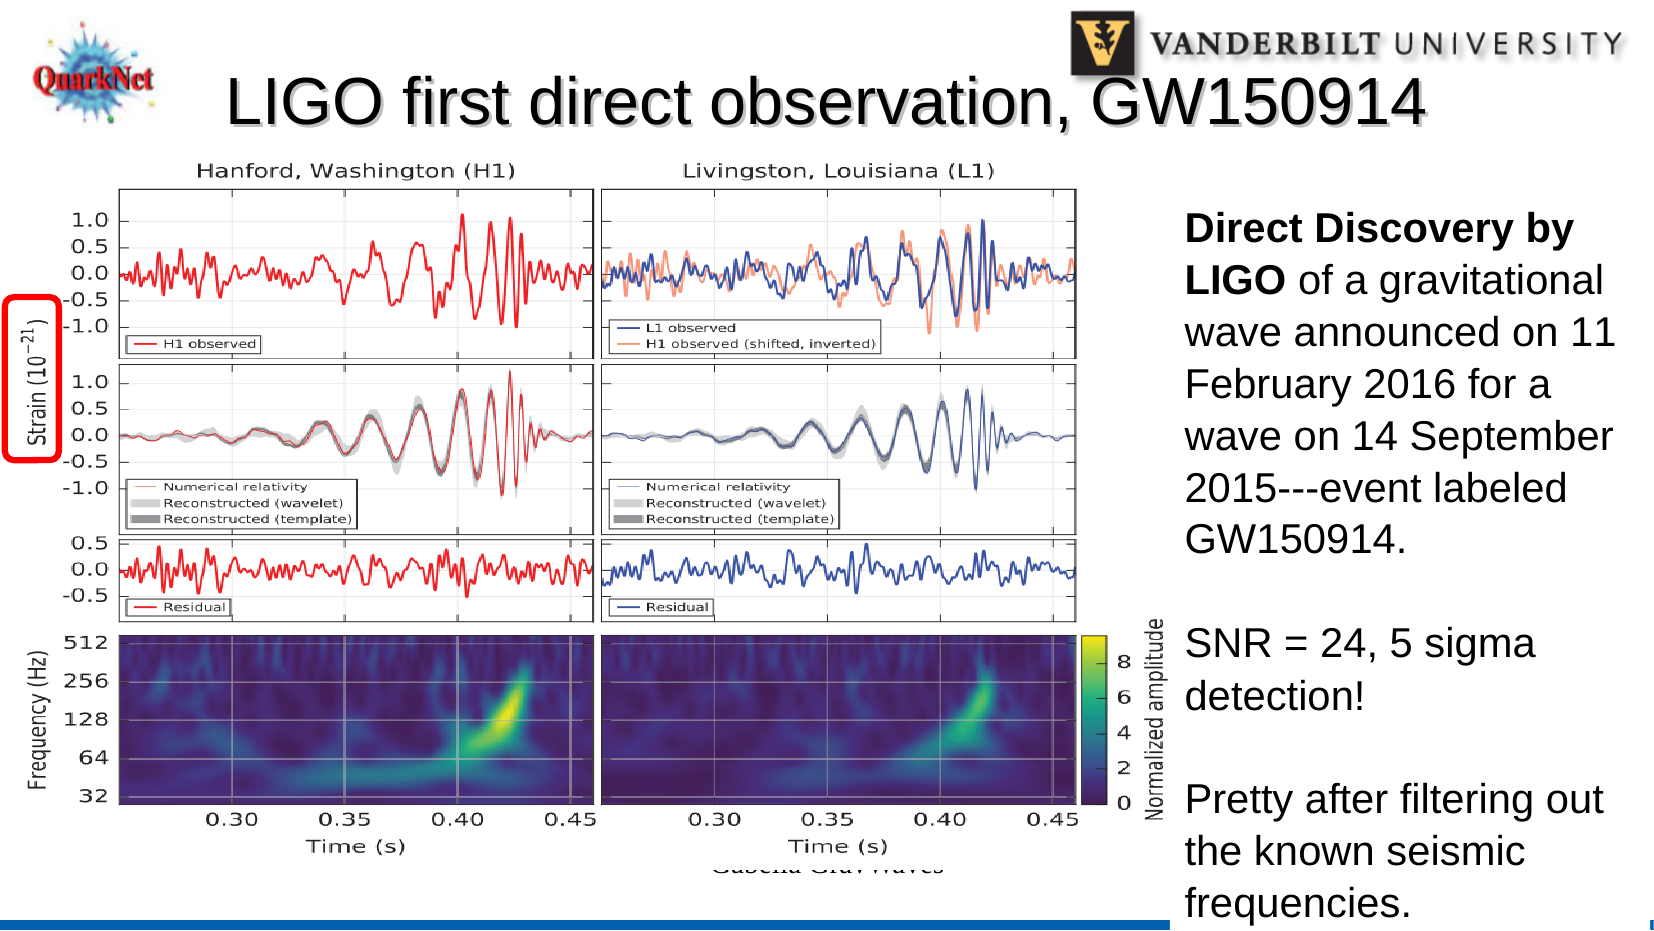

# LIGO first direct observation, GW150914
Direct Discovery by LIGO of a gravitational wave announced on 11 February 2016 for a wave on 14 September 2015---event labeled GW150914.
SNR = 24, 5 sigma detection!
Pretty after filtering out the known seismic frequencies.
Gabella GravWaves
9